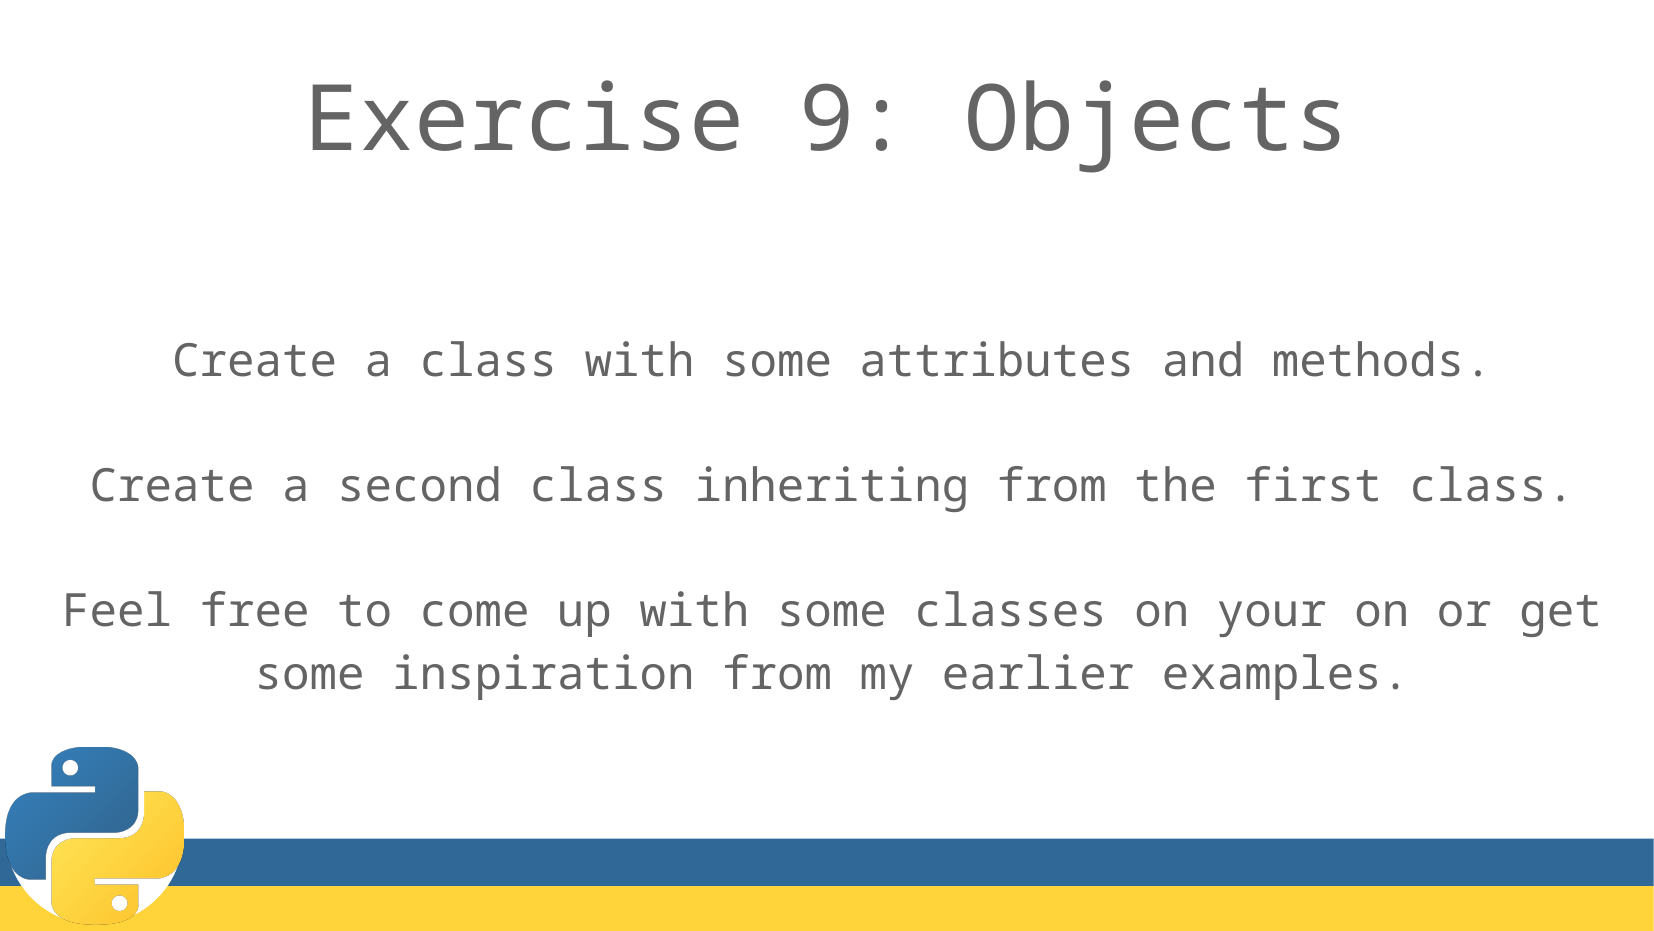

# Exercise 9: Objects
Create a class with some attributes and methods.
Create a second class inheriting from the first class.
Feel free to come up with some classes on your on or get some inspiration from my earlier examples.